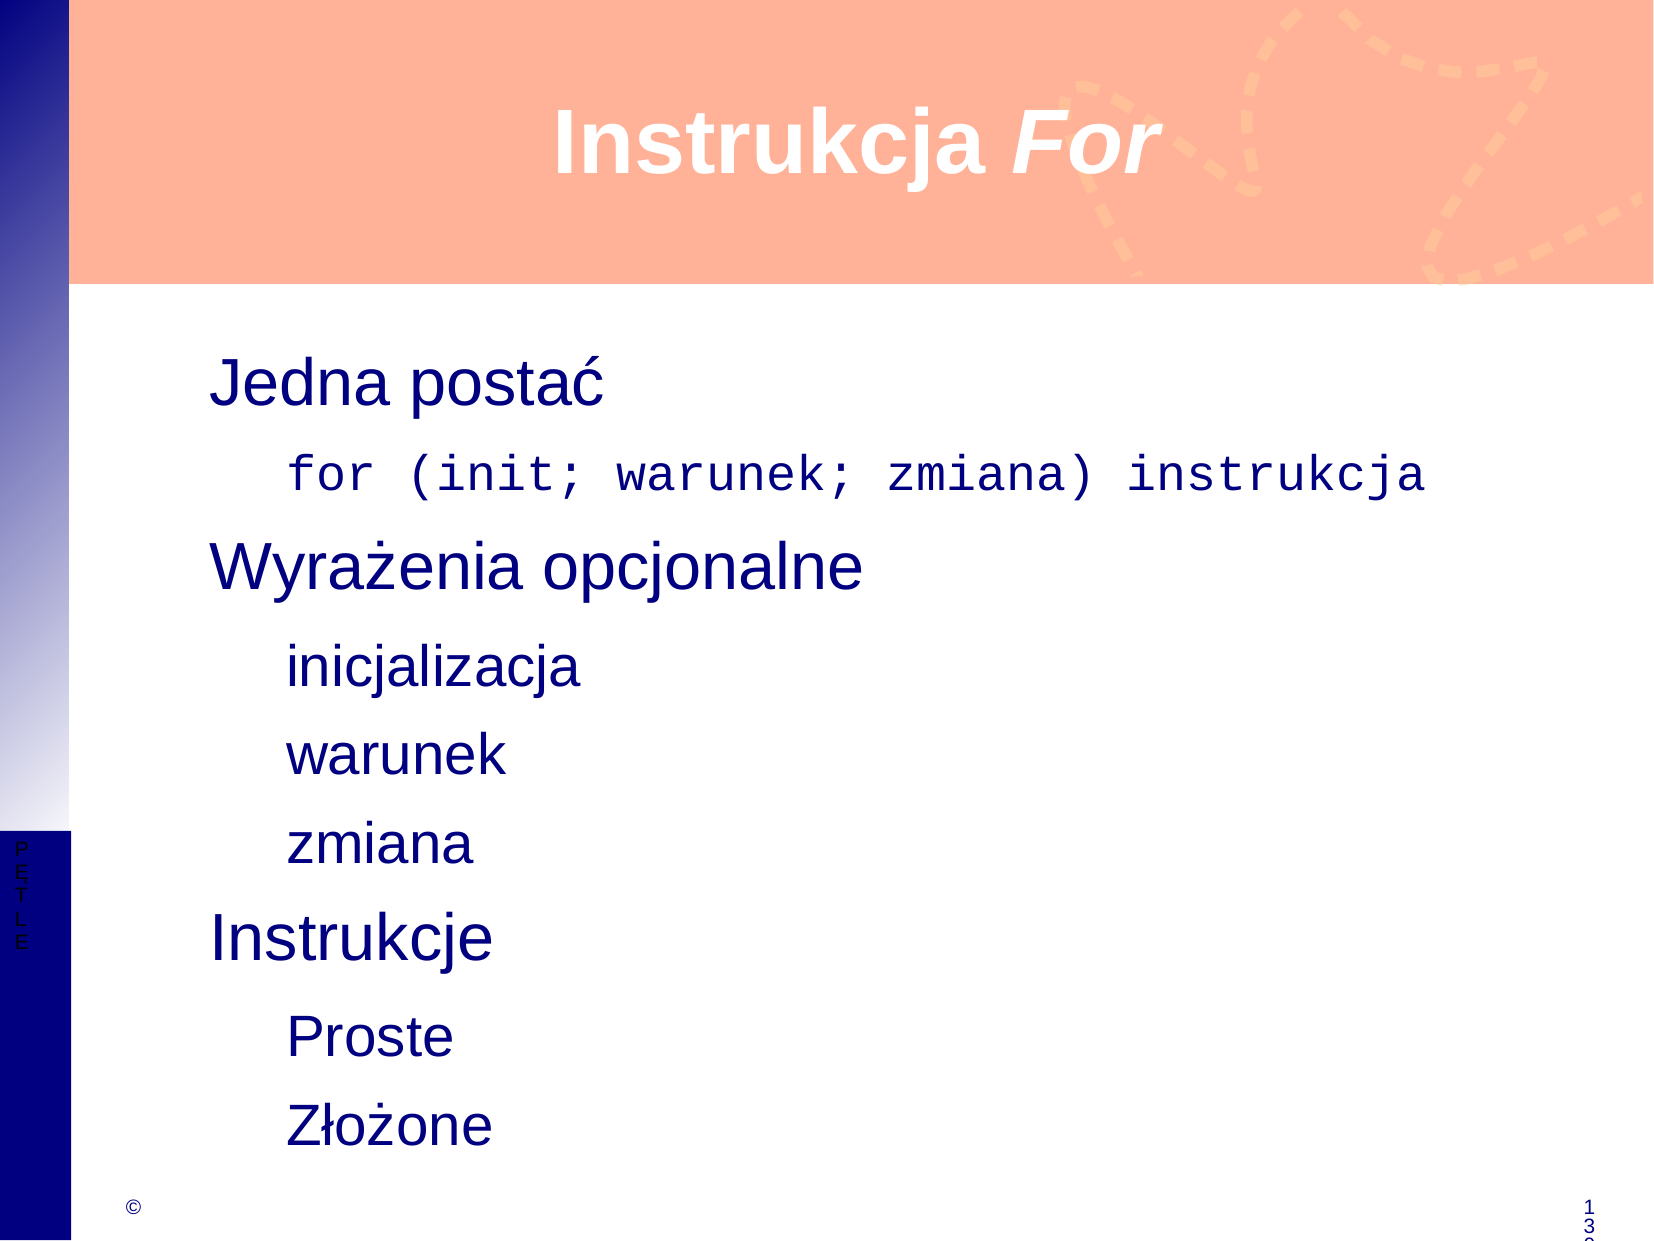

# Instrukcja For
Jedna postać
for (init; warunek; zmiana) instrukcja
Wyrażenia opcjonalne
inicjalizacja
warunek
zmiana
Instrukcje
Proste
Złożone
P
Ę
T
L
E